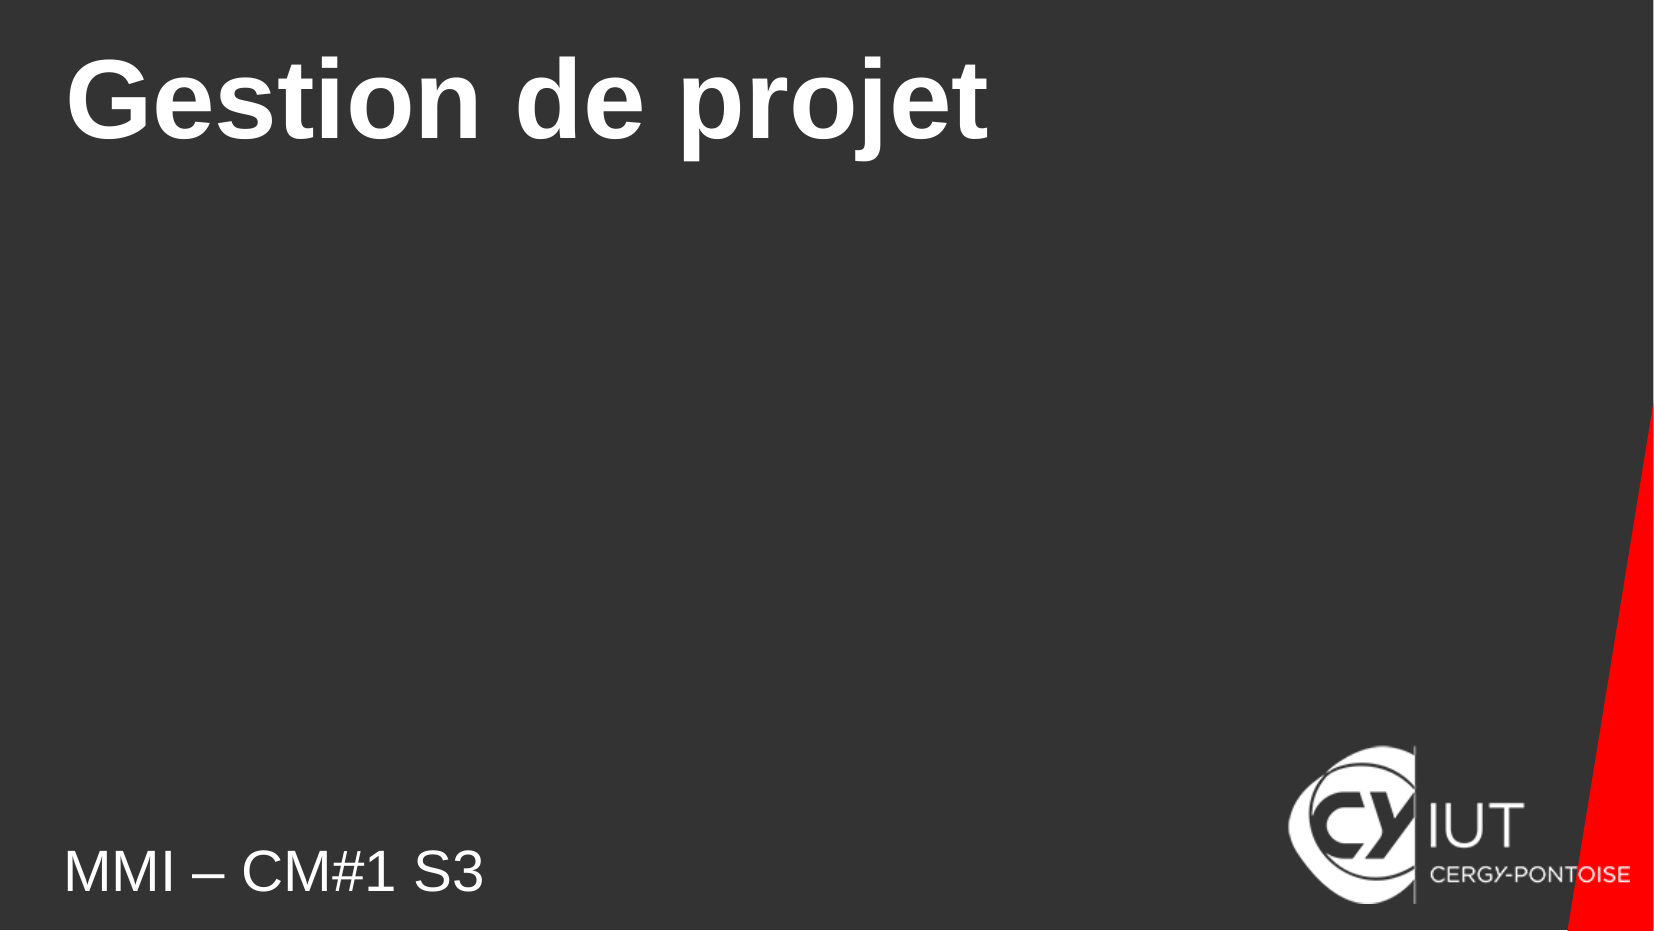

# Gestion de projet
MMI – CM#1 S3